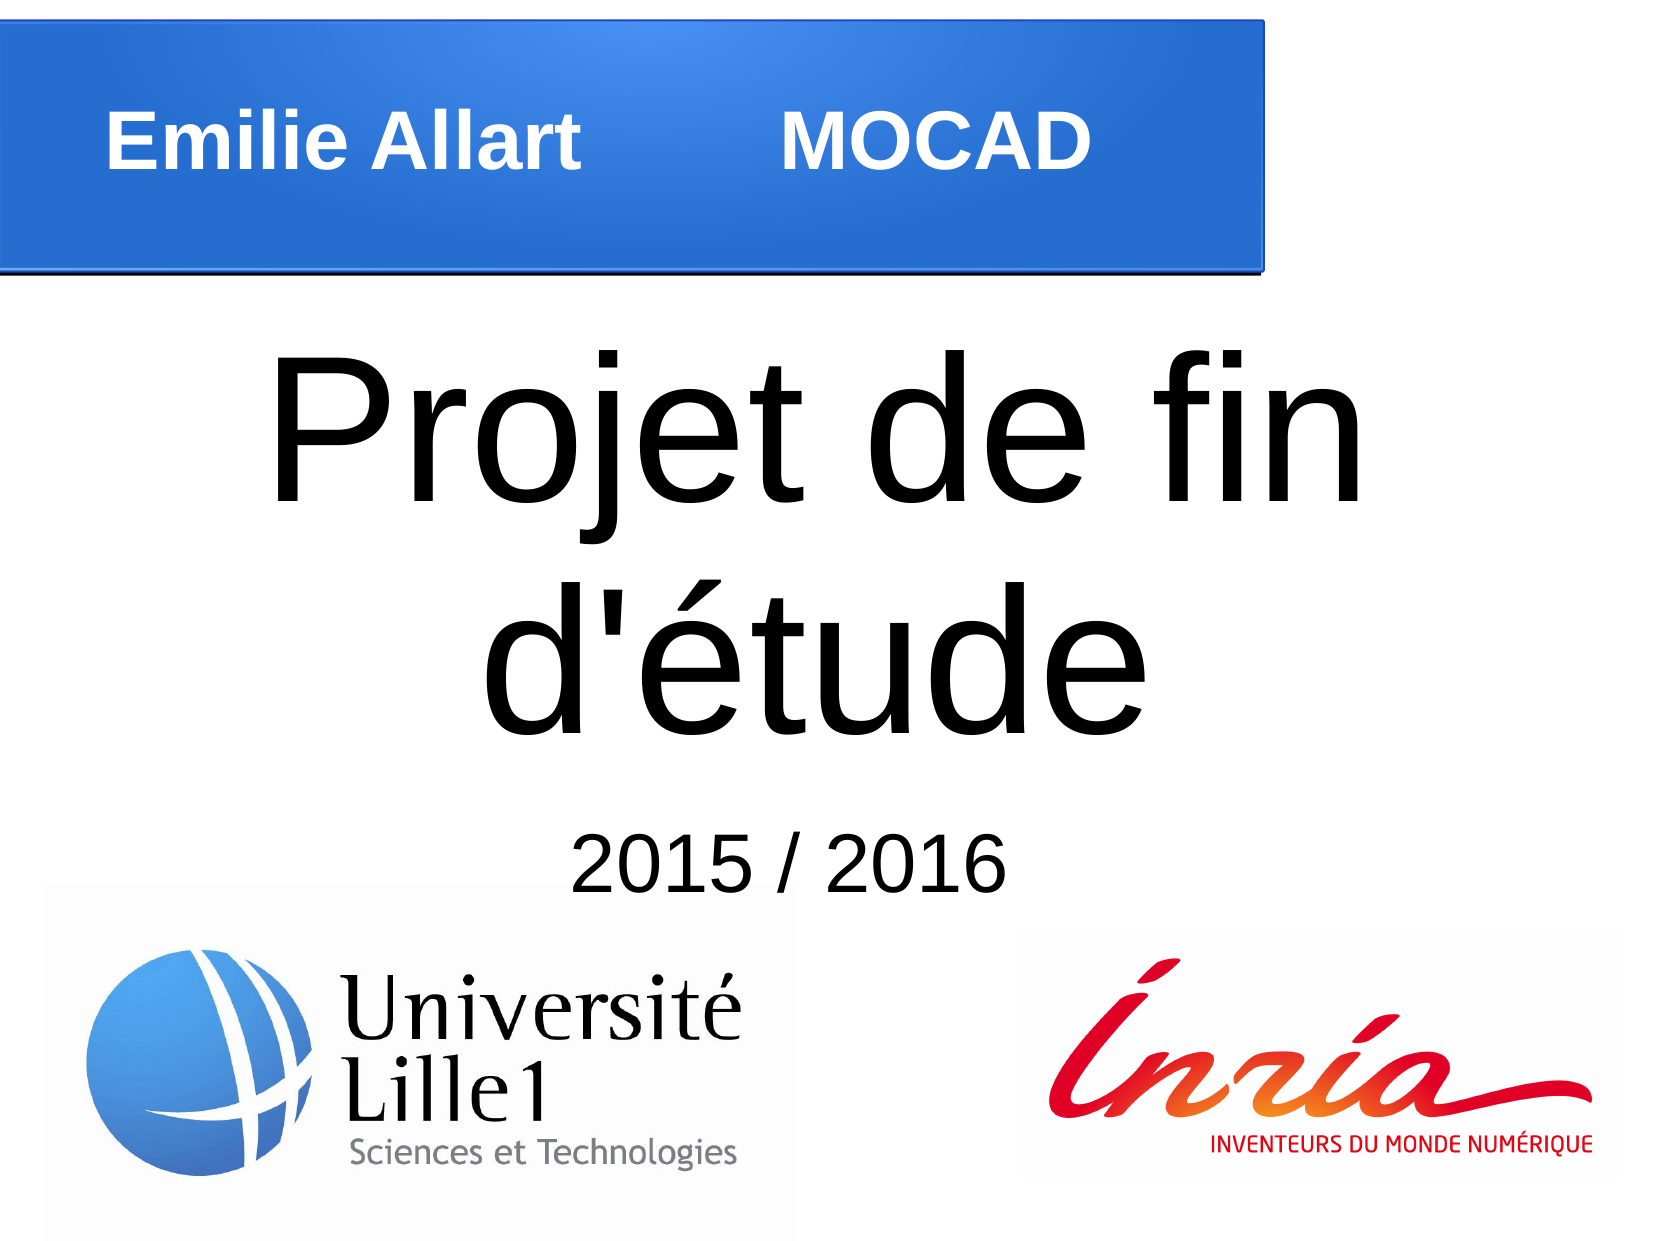

Emilie Allart			MOCAD
# Projet de fin d'étude
2015 / 2016